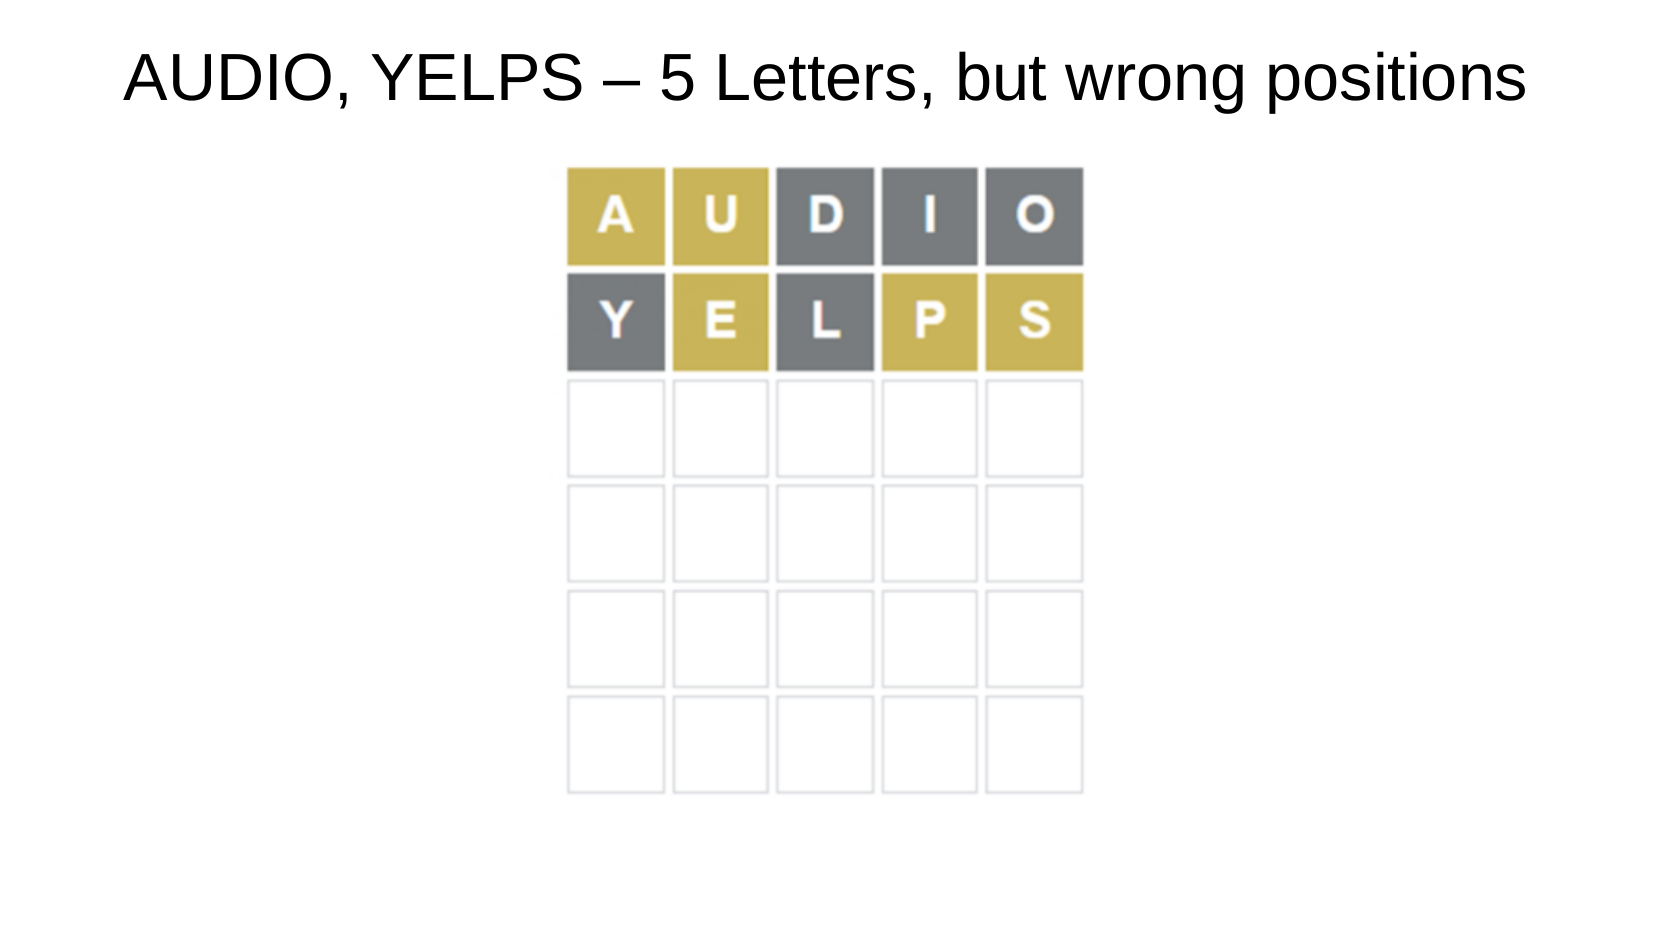

# AUDIO, YELPS – 5 Letters, but wrong positions